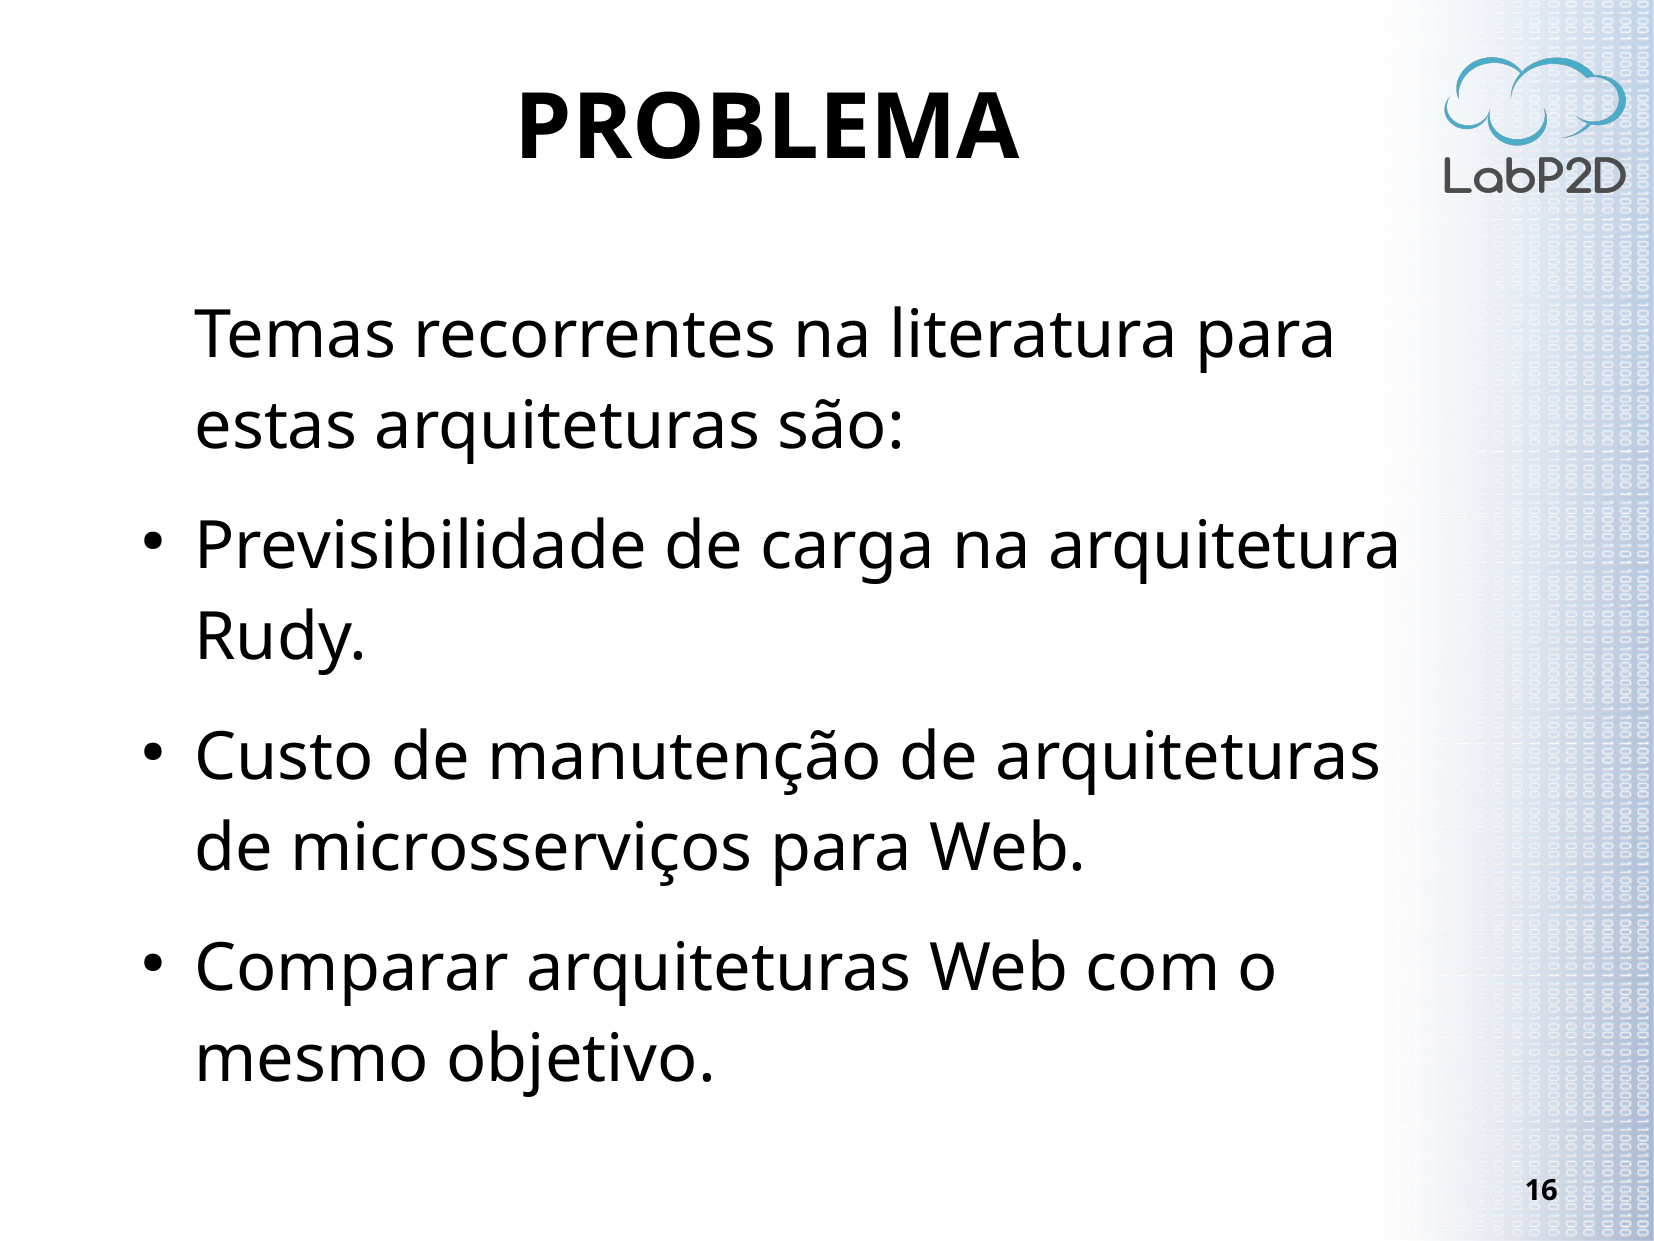

# PROBLEMA
Temas recorrentes na literatura para estas arquiteturas são:
Previsibilidade de carga na arquitetura Rudy.
Custo de manutenção de arquiteturas de microsserviços para Web.
Comparar arquiteturas Web com o mesmo objetivo.
16